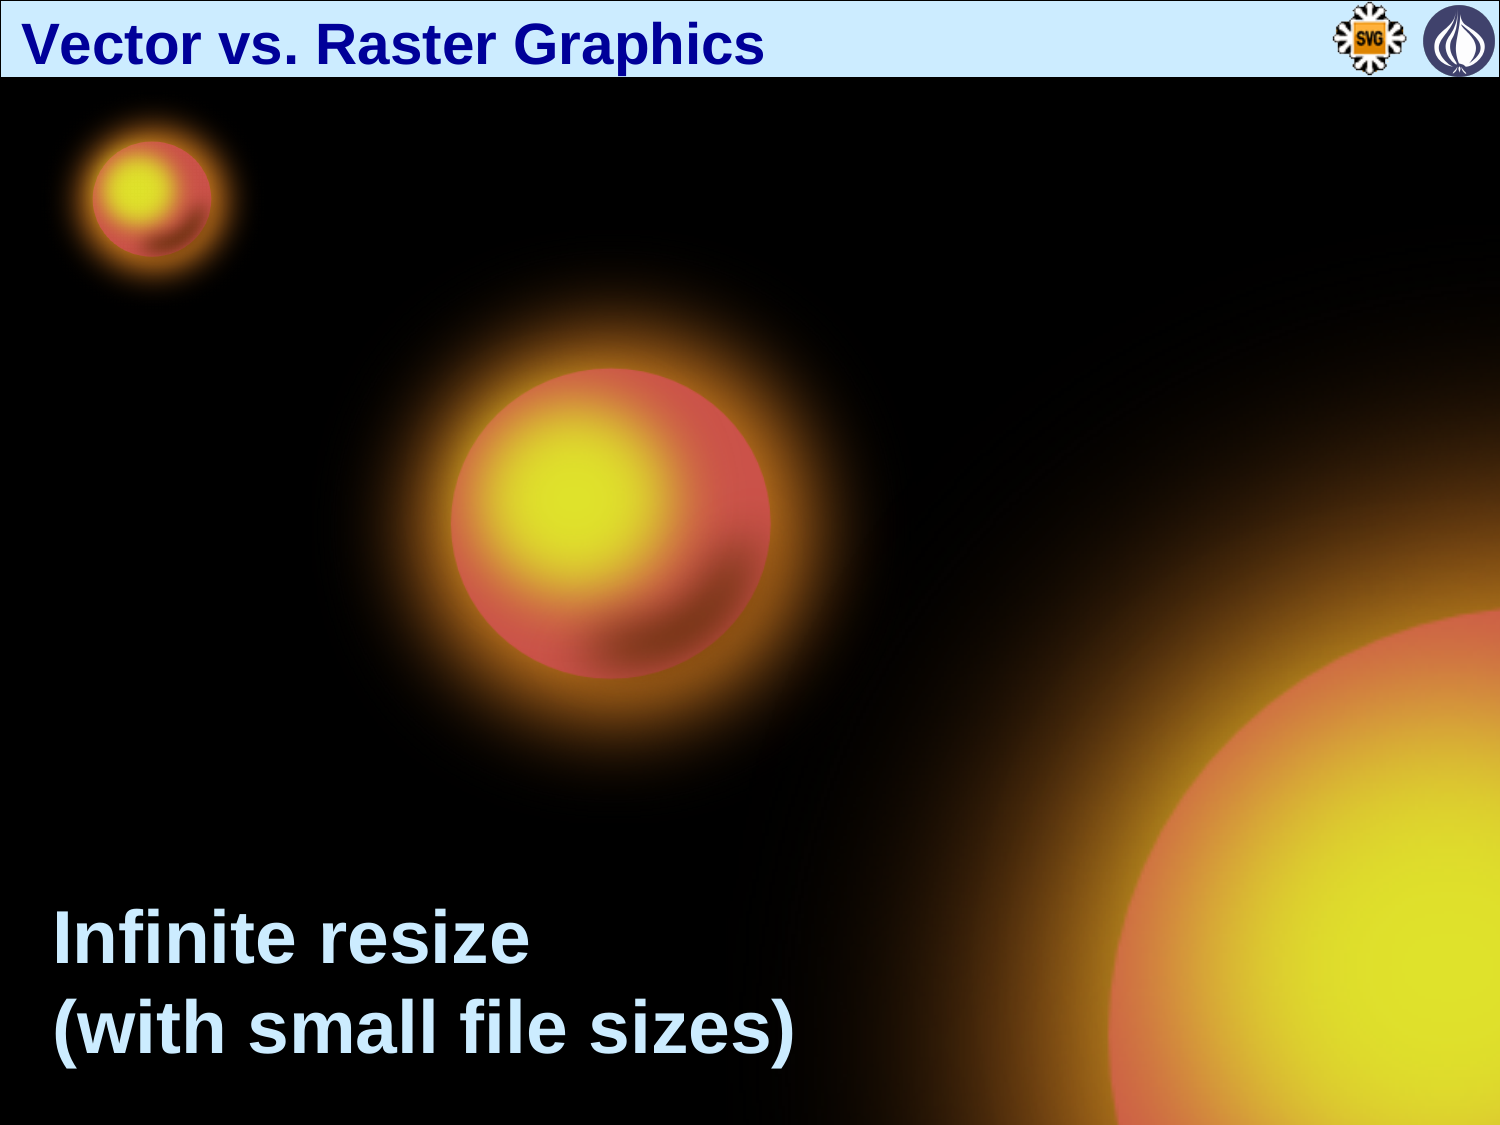

Vector vs. Raster Graphics
Infinite resize
(with small file sizes)